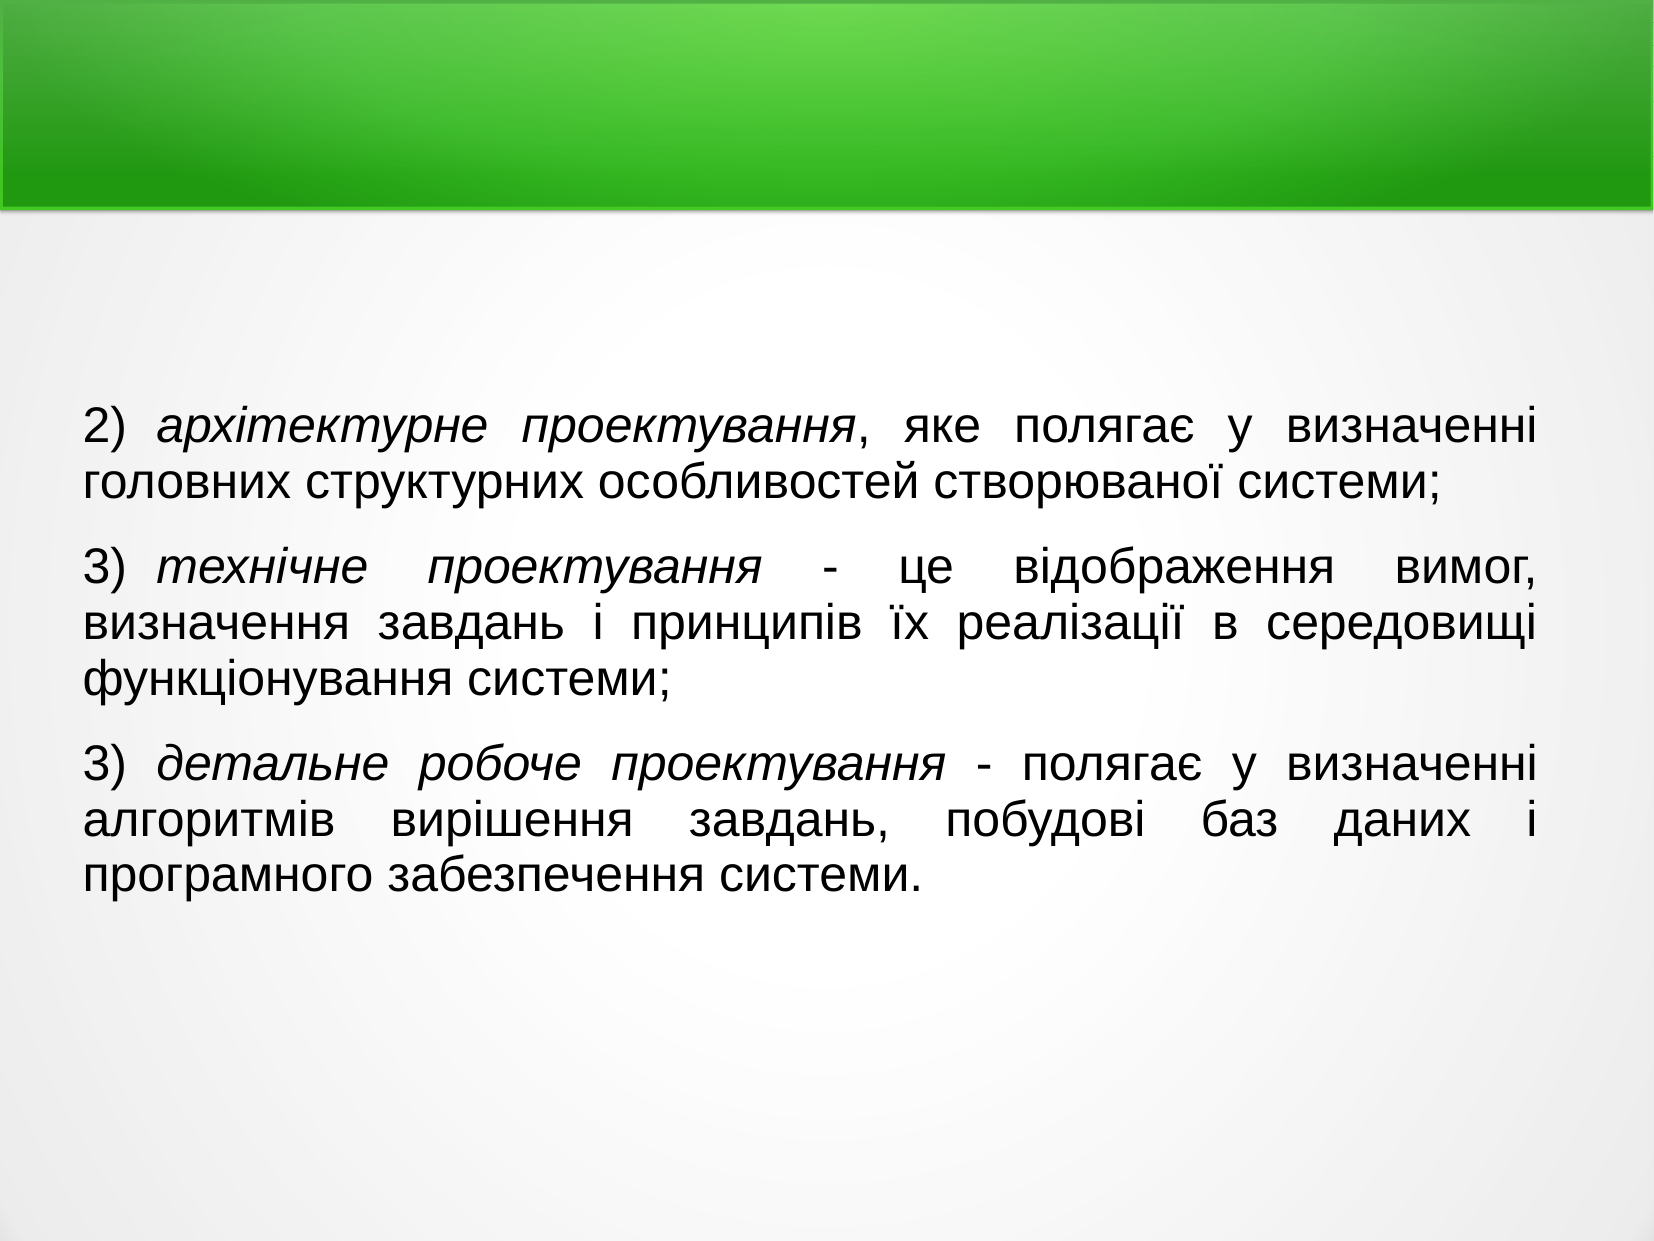

#
2)	архітектурне проектування, яке полягає у визначенні голо­вних структурних особливостей створюваної системи;
3)	технічне проектування - це відображення вимог, визначен­ня завдань і принципів їх реалізації в середовищі функціонування системи;
3)	детальне робоче проектування - полягає у визначенні алго­ритмів вирішення завдань, побудові баз даних і програмного забезпе­чення системи.